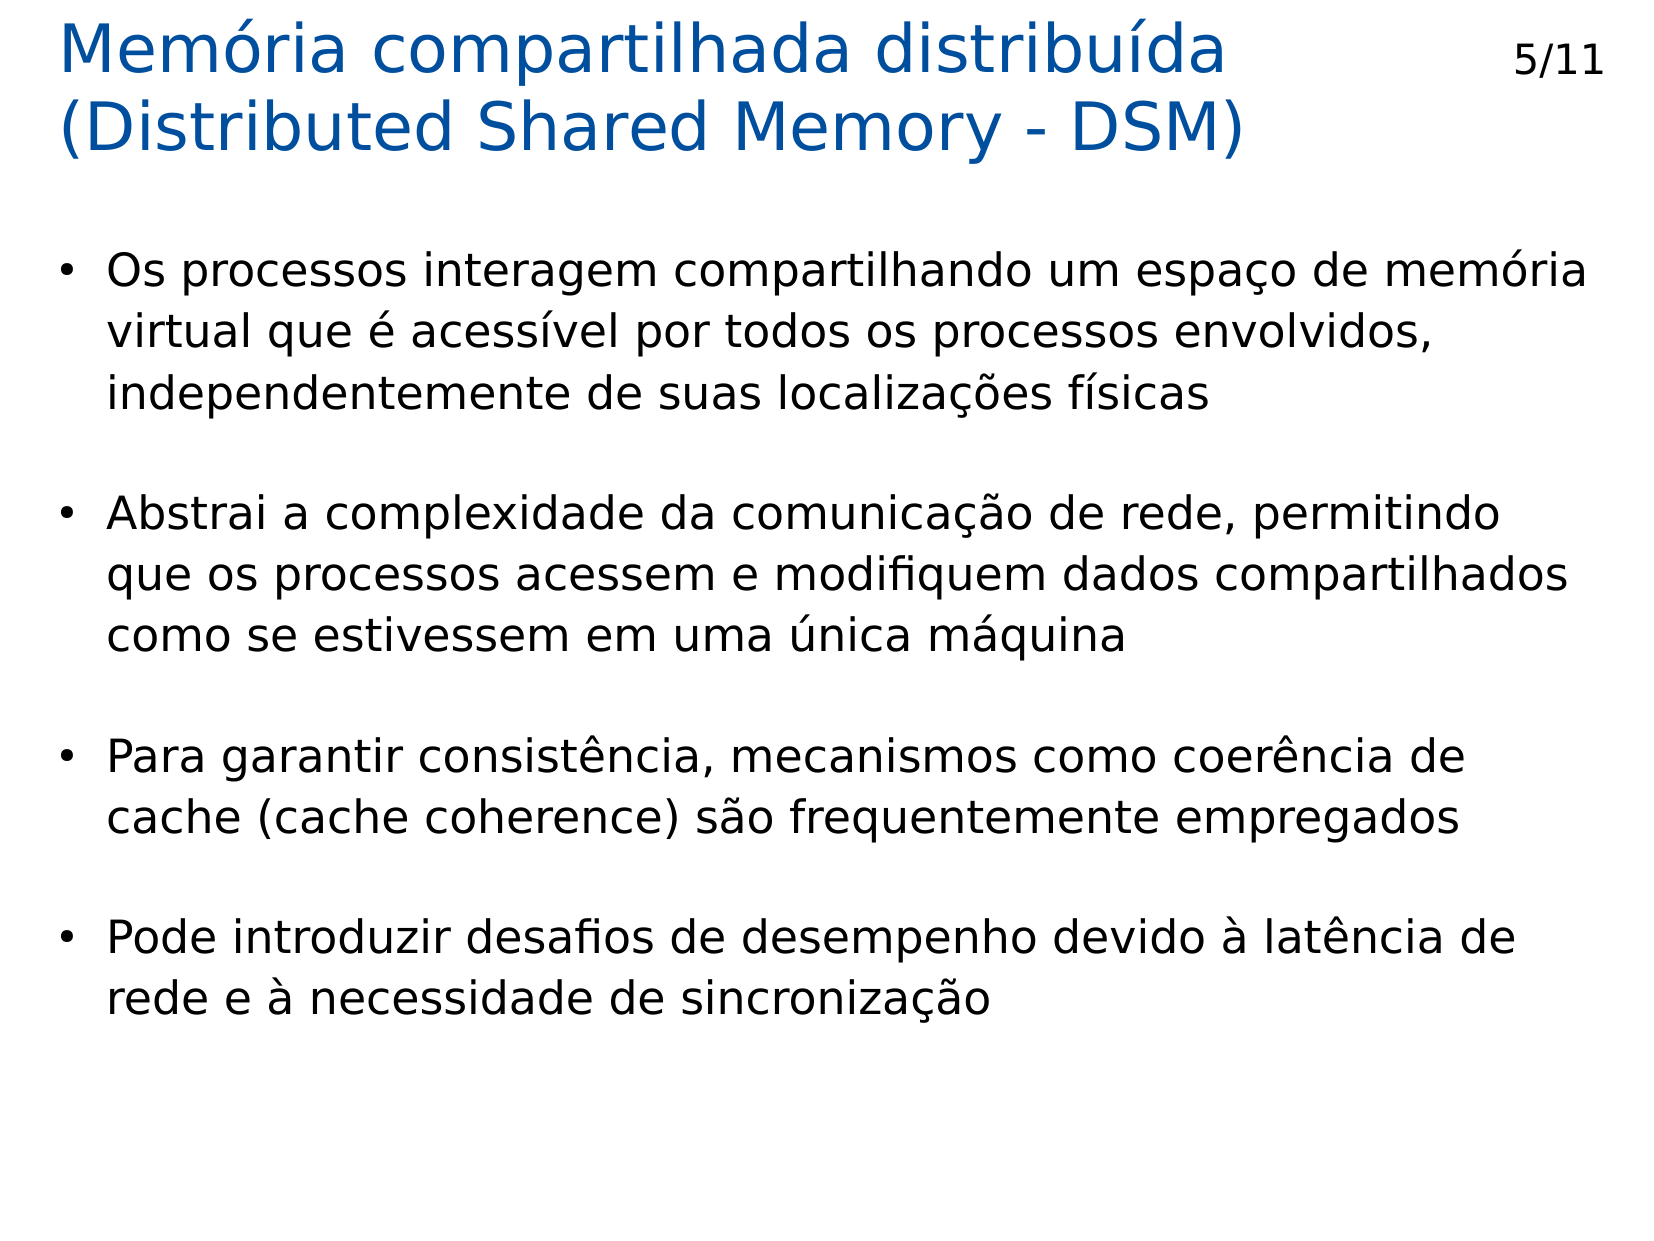

# Memória compartilhada distribuída (Distributed Shared Memory - DSM)
5
Os processos interagem compartilhando um espaço de memória virtual que é acessível por todos os processos envolvidos, independentemente de suas localizações físicas
Abstrai a complexidade da comunicação de rede, permitindo que os processos acessem e modifiquem dados compartilhados como se estivessem em uma única máquina
Para garantir consistência, mecanismos como coerência de cache (cache coherence) são frequentemente empregados
Pode introduzir desafios de desempenho devido à latência de rede e à necessidade de sincronização